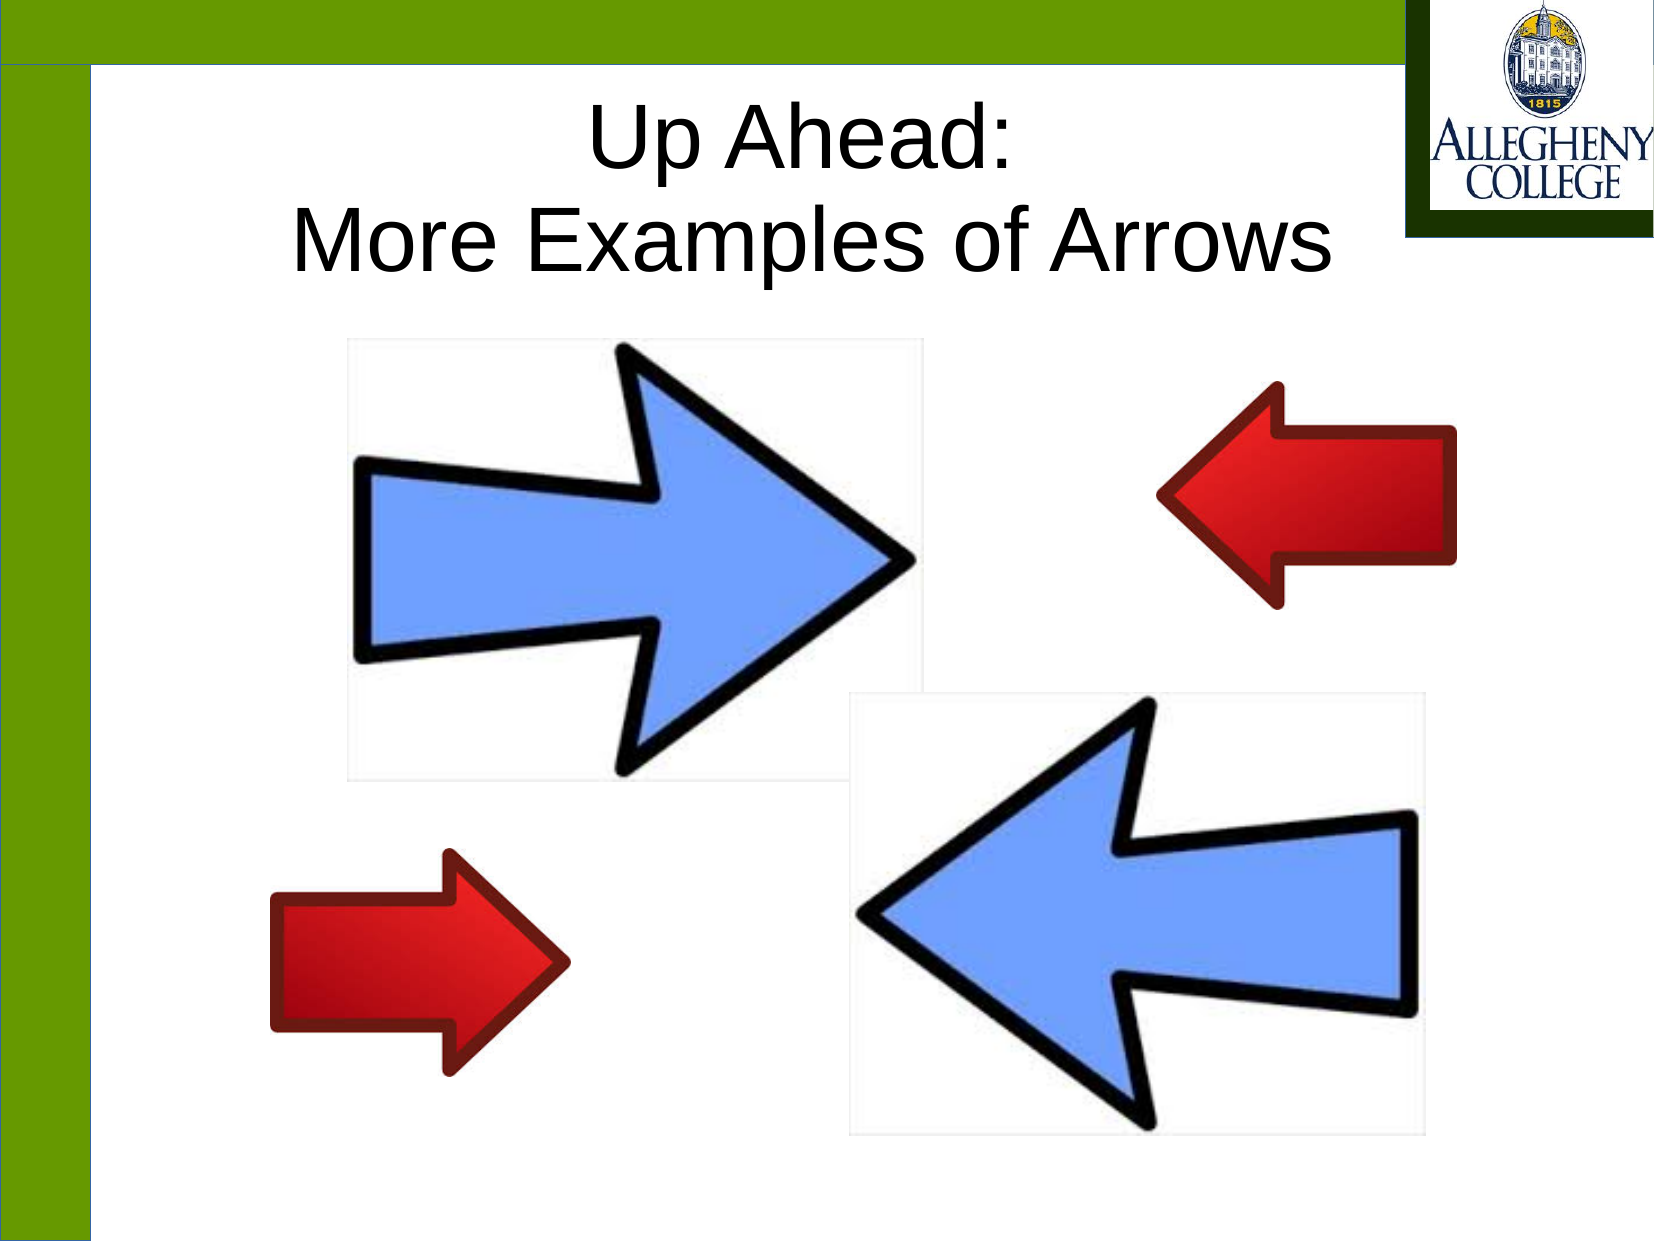

# Up Ahead: More Examples of Arrows